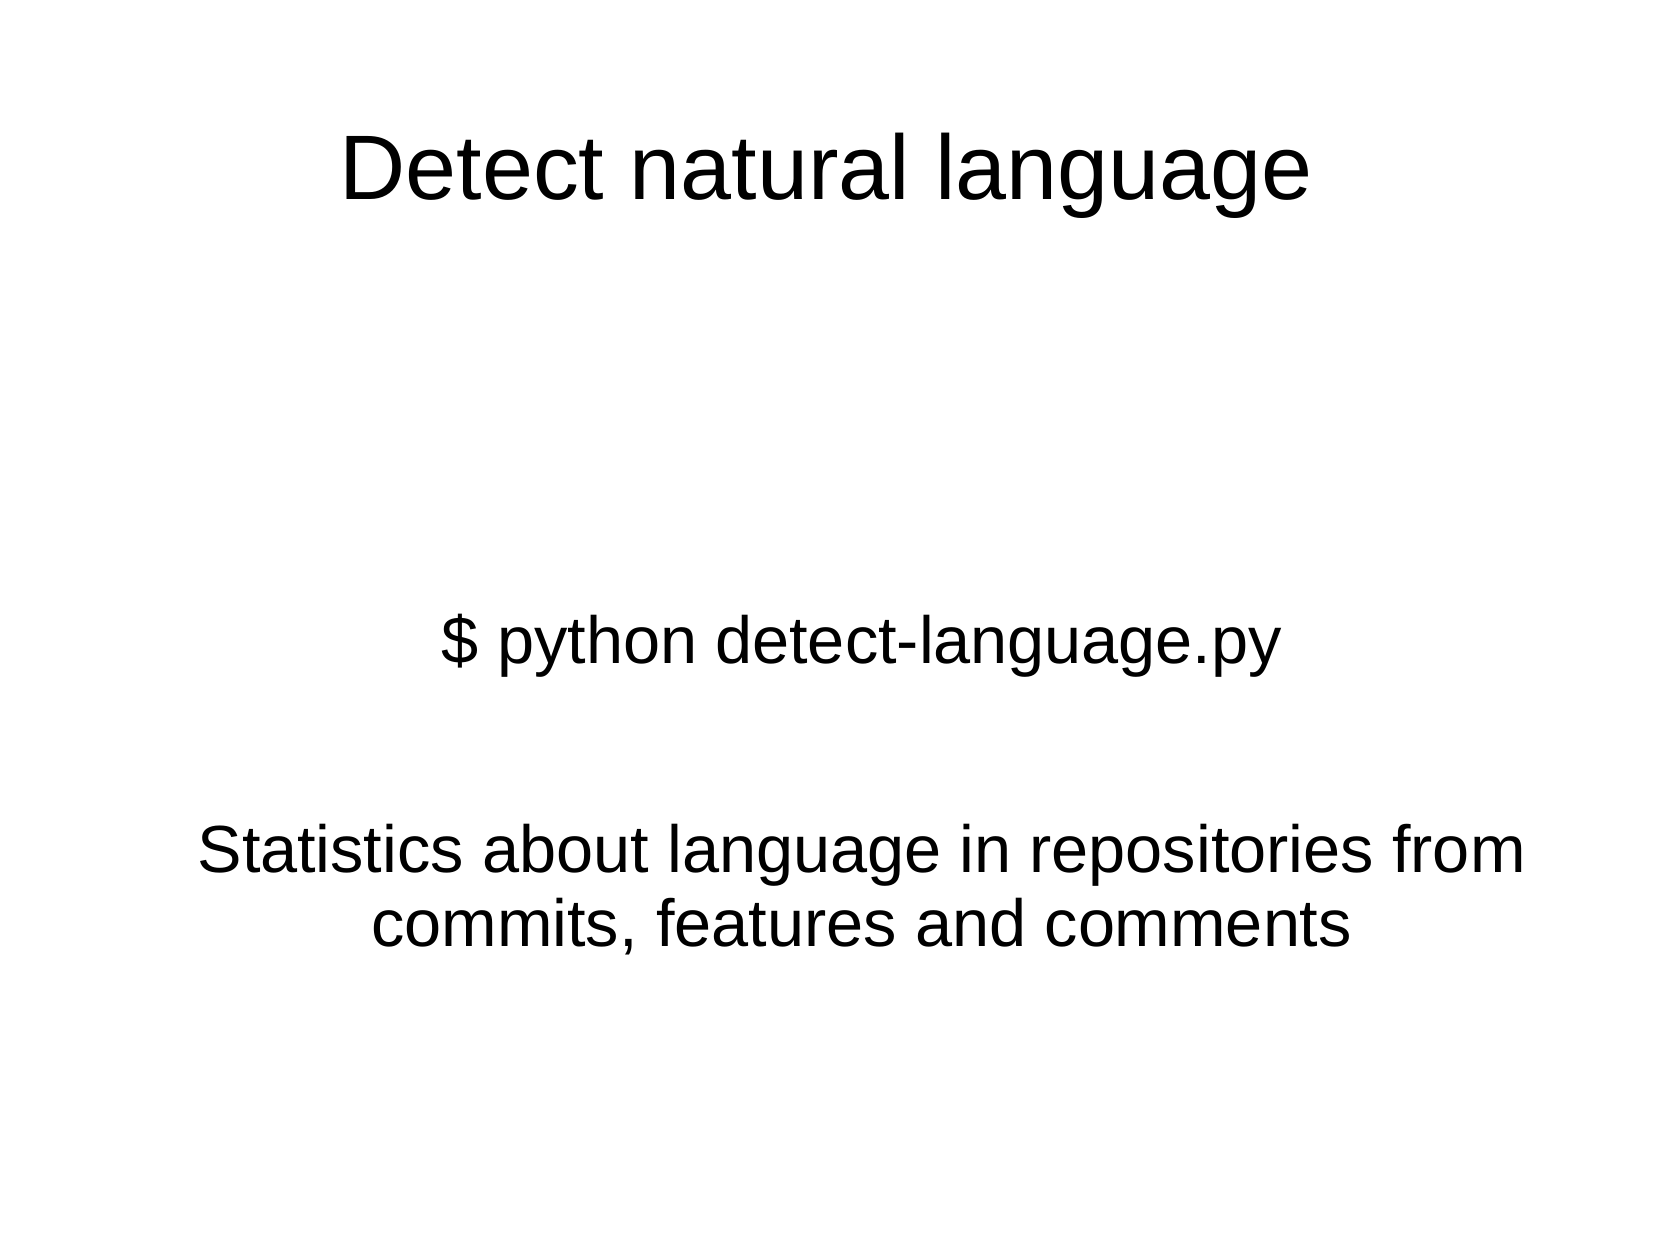

# Detect natural language
$ python detect-language.py
Statistics about language in repositories from commits, features and comments